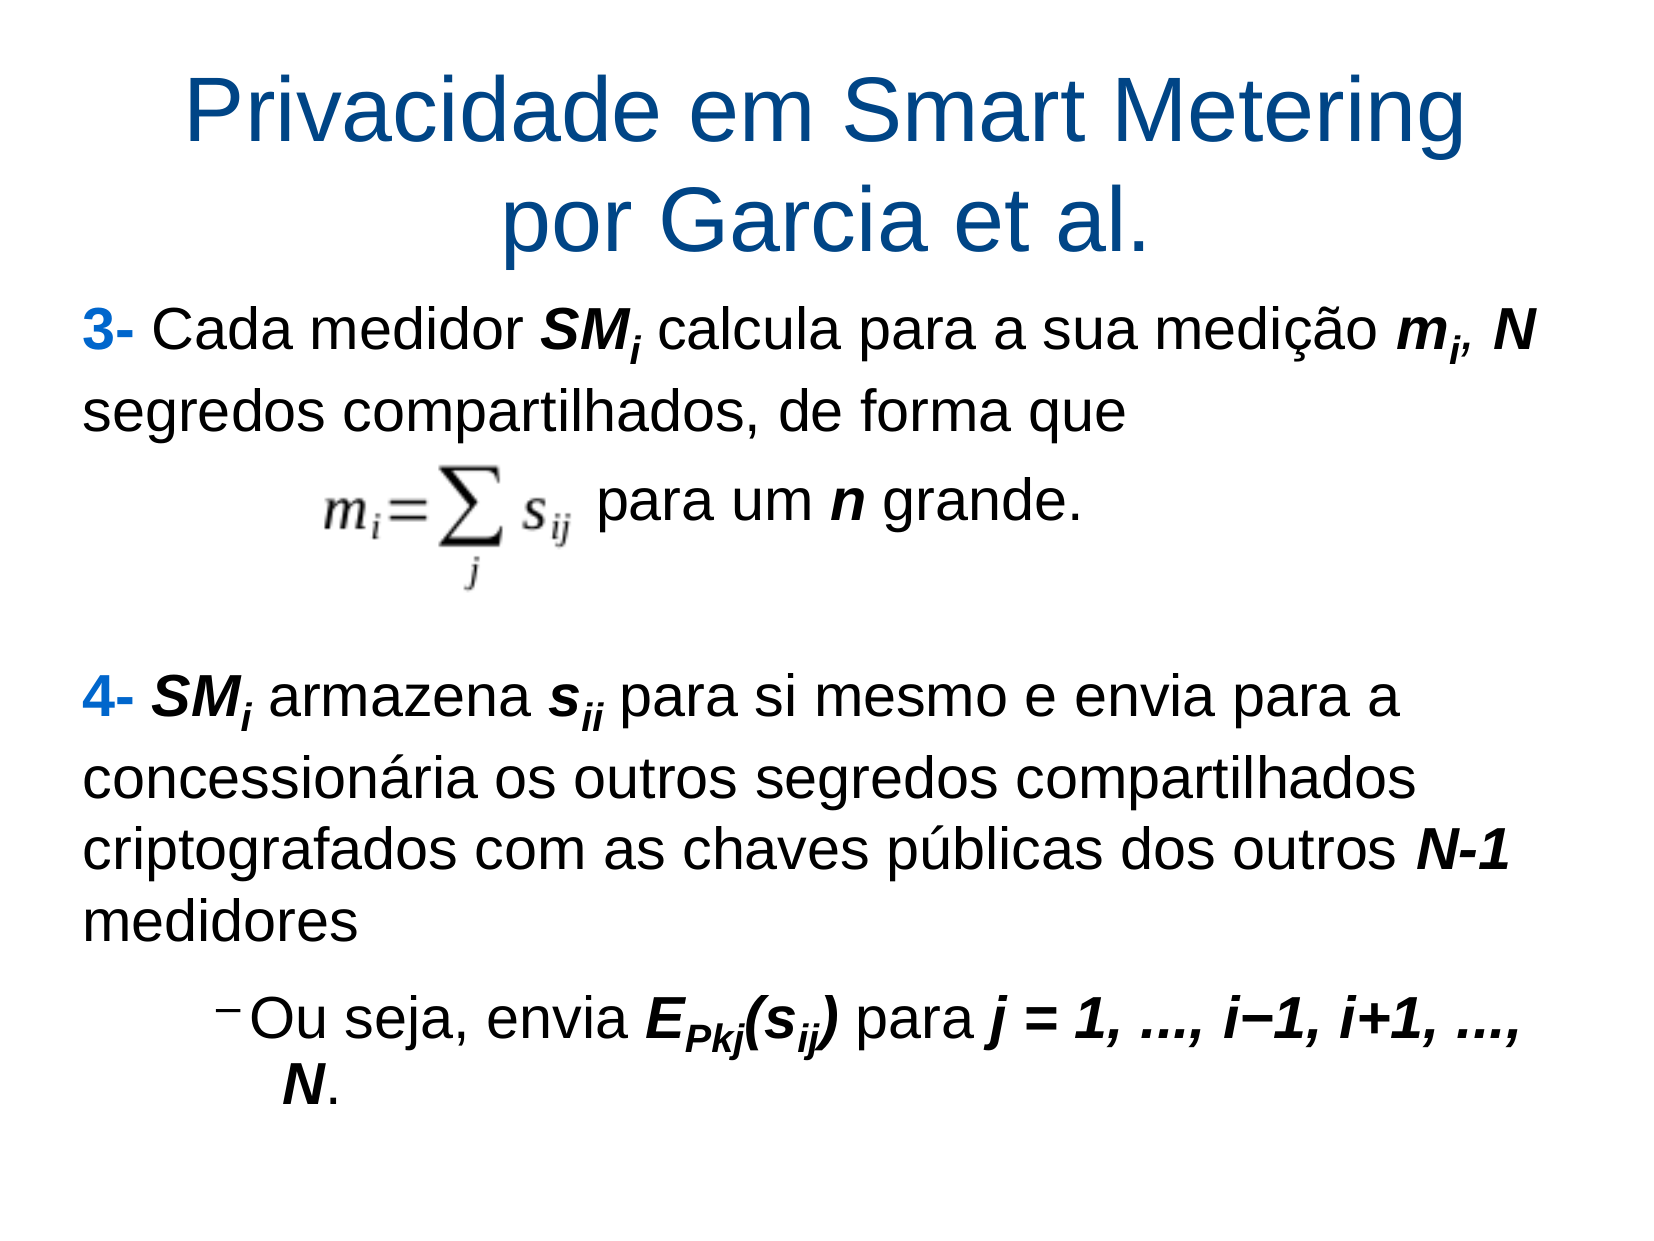

# Privacidade em Smart Metering por Garcia et al.
3- Cada medidor SMi calcula para a sua medição mi, N segredos compartilhados, de forma que
 para um n grande.
4- SMi armazena sii para si mesmo e envia para a concessionária os outros segredos compartilhados criptografados com as chaves públicas dos outros N-1 medidores
Ou seja, envia EPkj(sij) para j = 1, ..., i−1, i+1, ..., N.